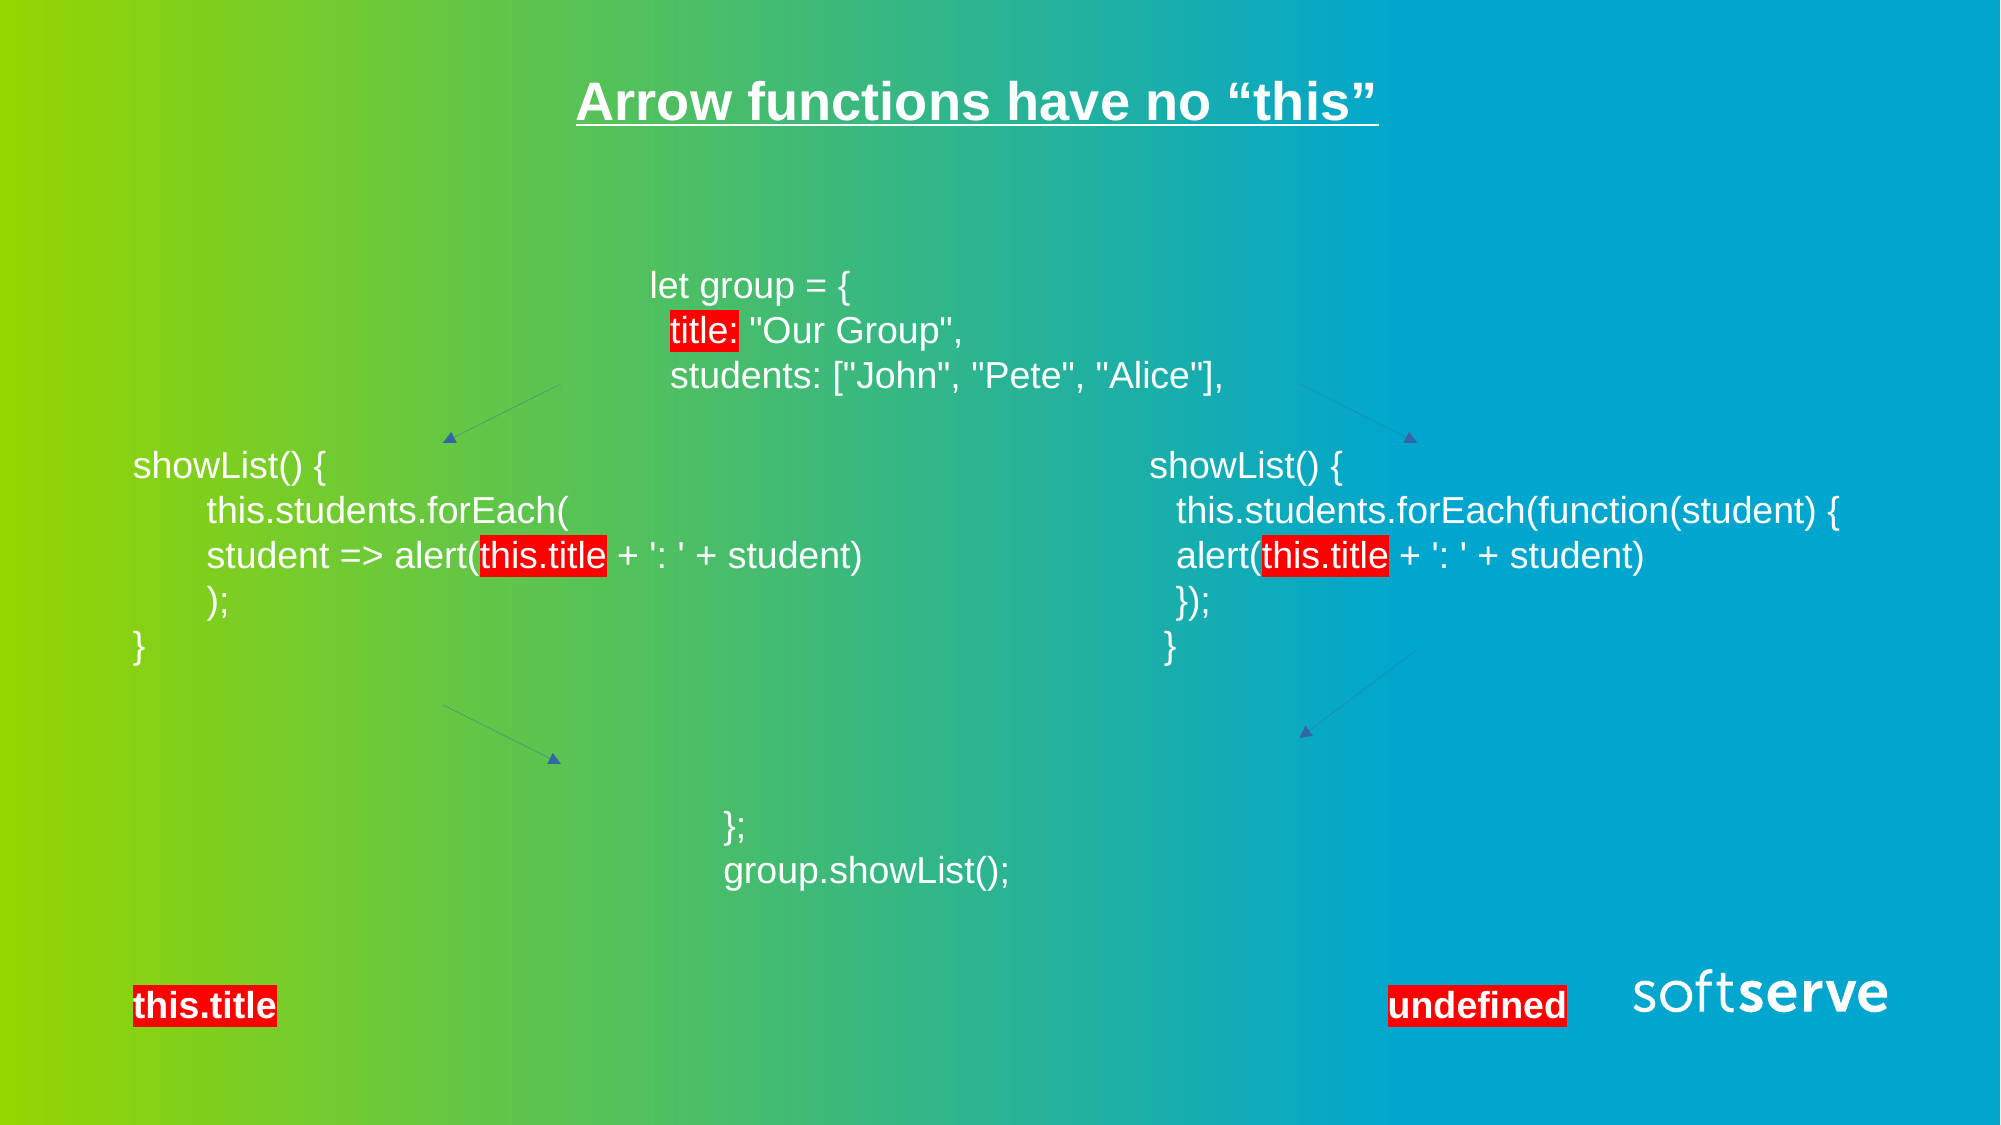

Arrow functions have no “this”
							let group = {
 						 title: "Our Group",
 						 students: ["John", "Pete", "Alice"],
showList() {	 showList() {
 	this.students.forEach(								 this.students.forEach(function(student) {
 	student => alert(this.title + ': ' + student)				 alert(this.title + ': ' + student)
 	);											 });
}										 }
								};
								group.showList();
this.title																undefined